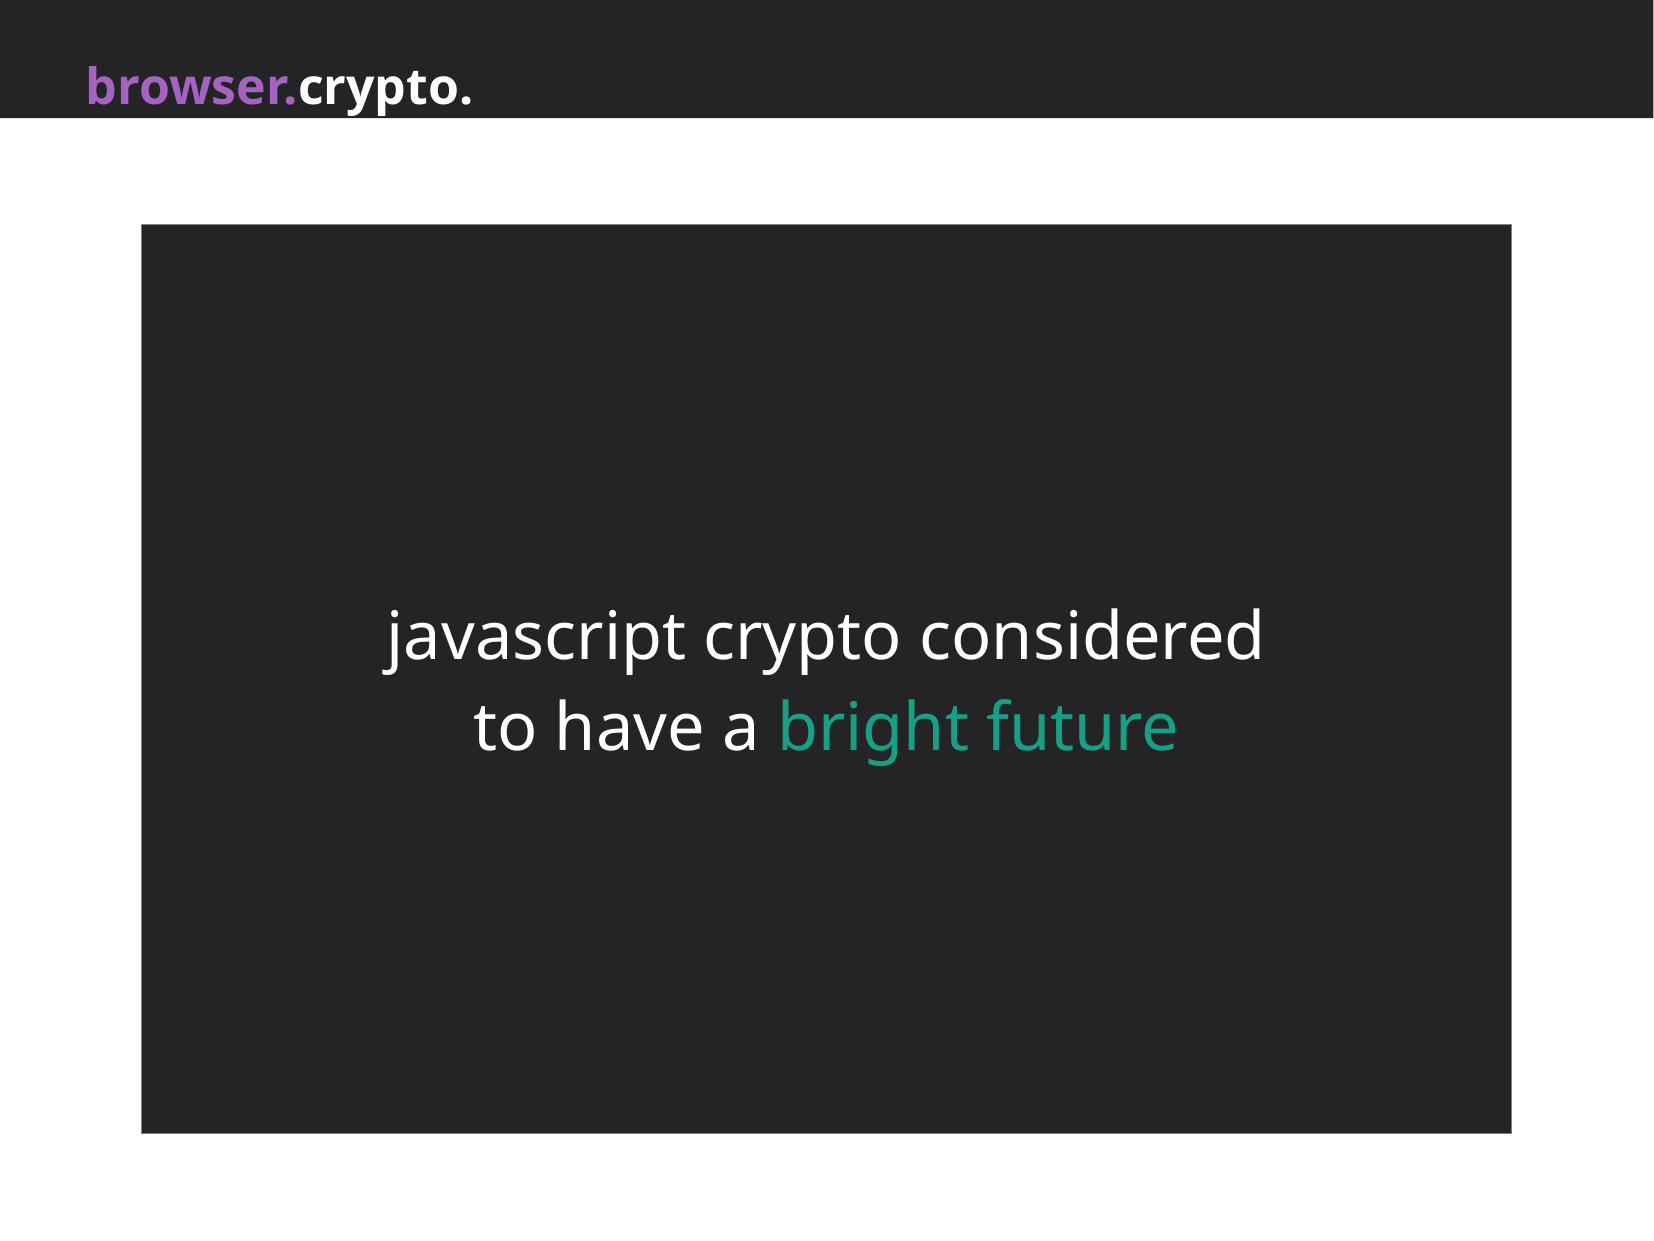

browser.crypto.
javascript crypto considered
to have a bright future